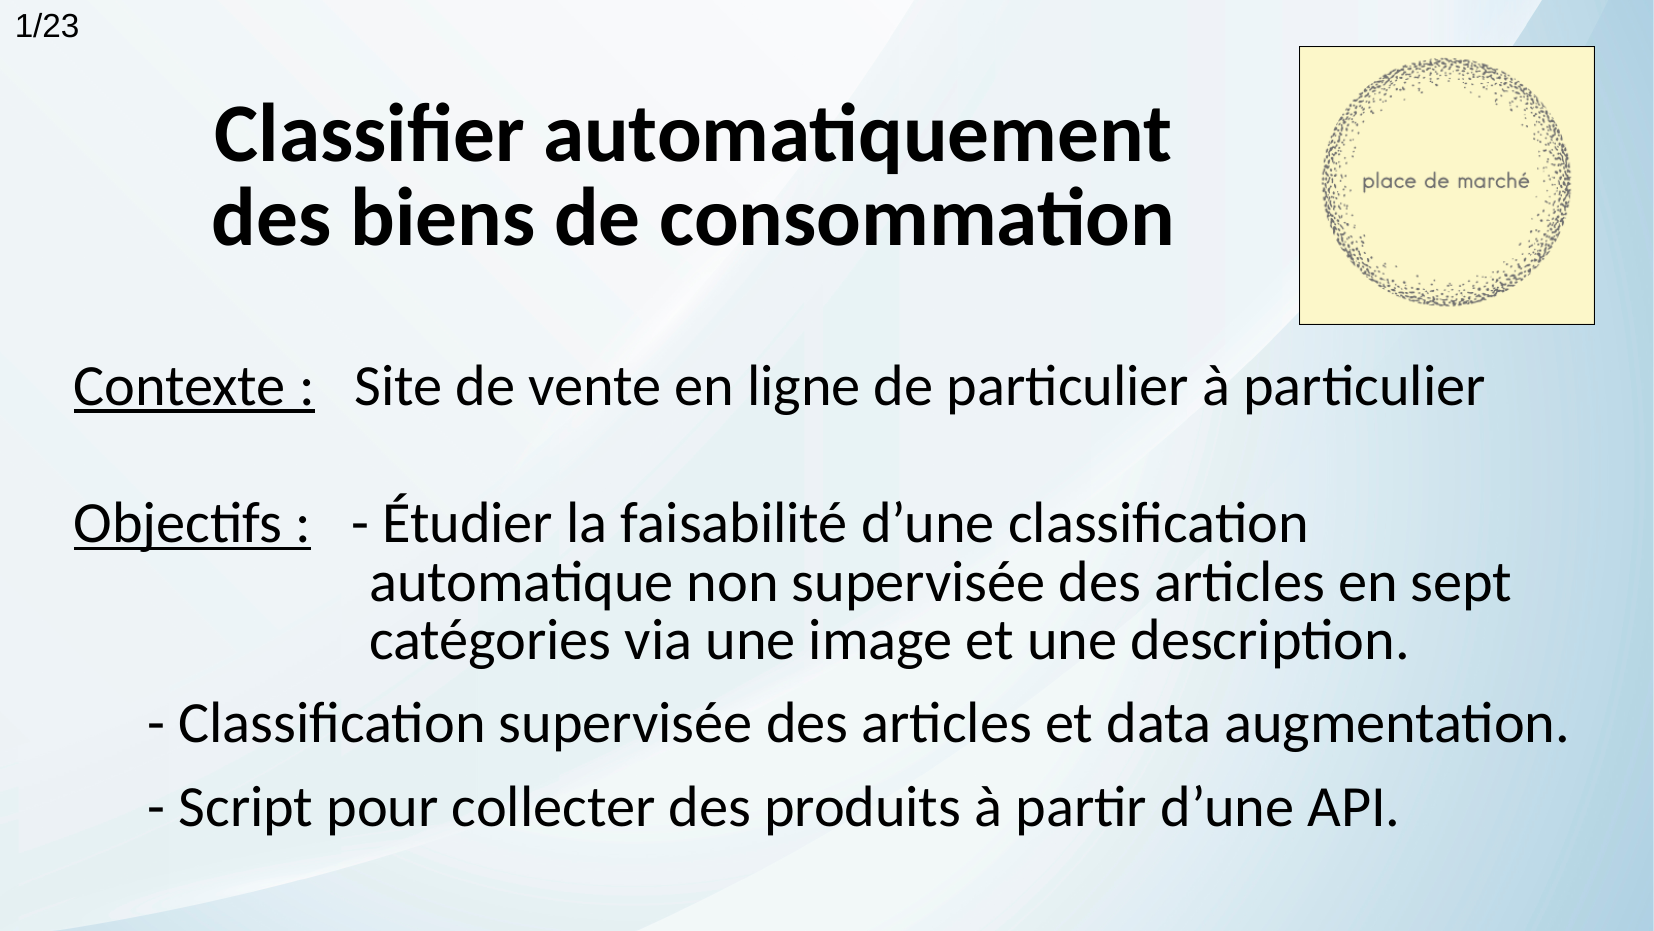

1/23
# Classifier automatiquement des biens de consommation
Contexte : Site de vente en ligne de particulier à particulier
Objectifs : - Étudier la faisabilité d’une classification
				automatique non supervisée des articles en sept
				catégories via une image et une description.
	- Classification supervisée des articles et data augmentation.
	- Script pour collecter des produits à partir d’une API.